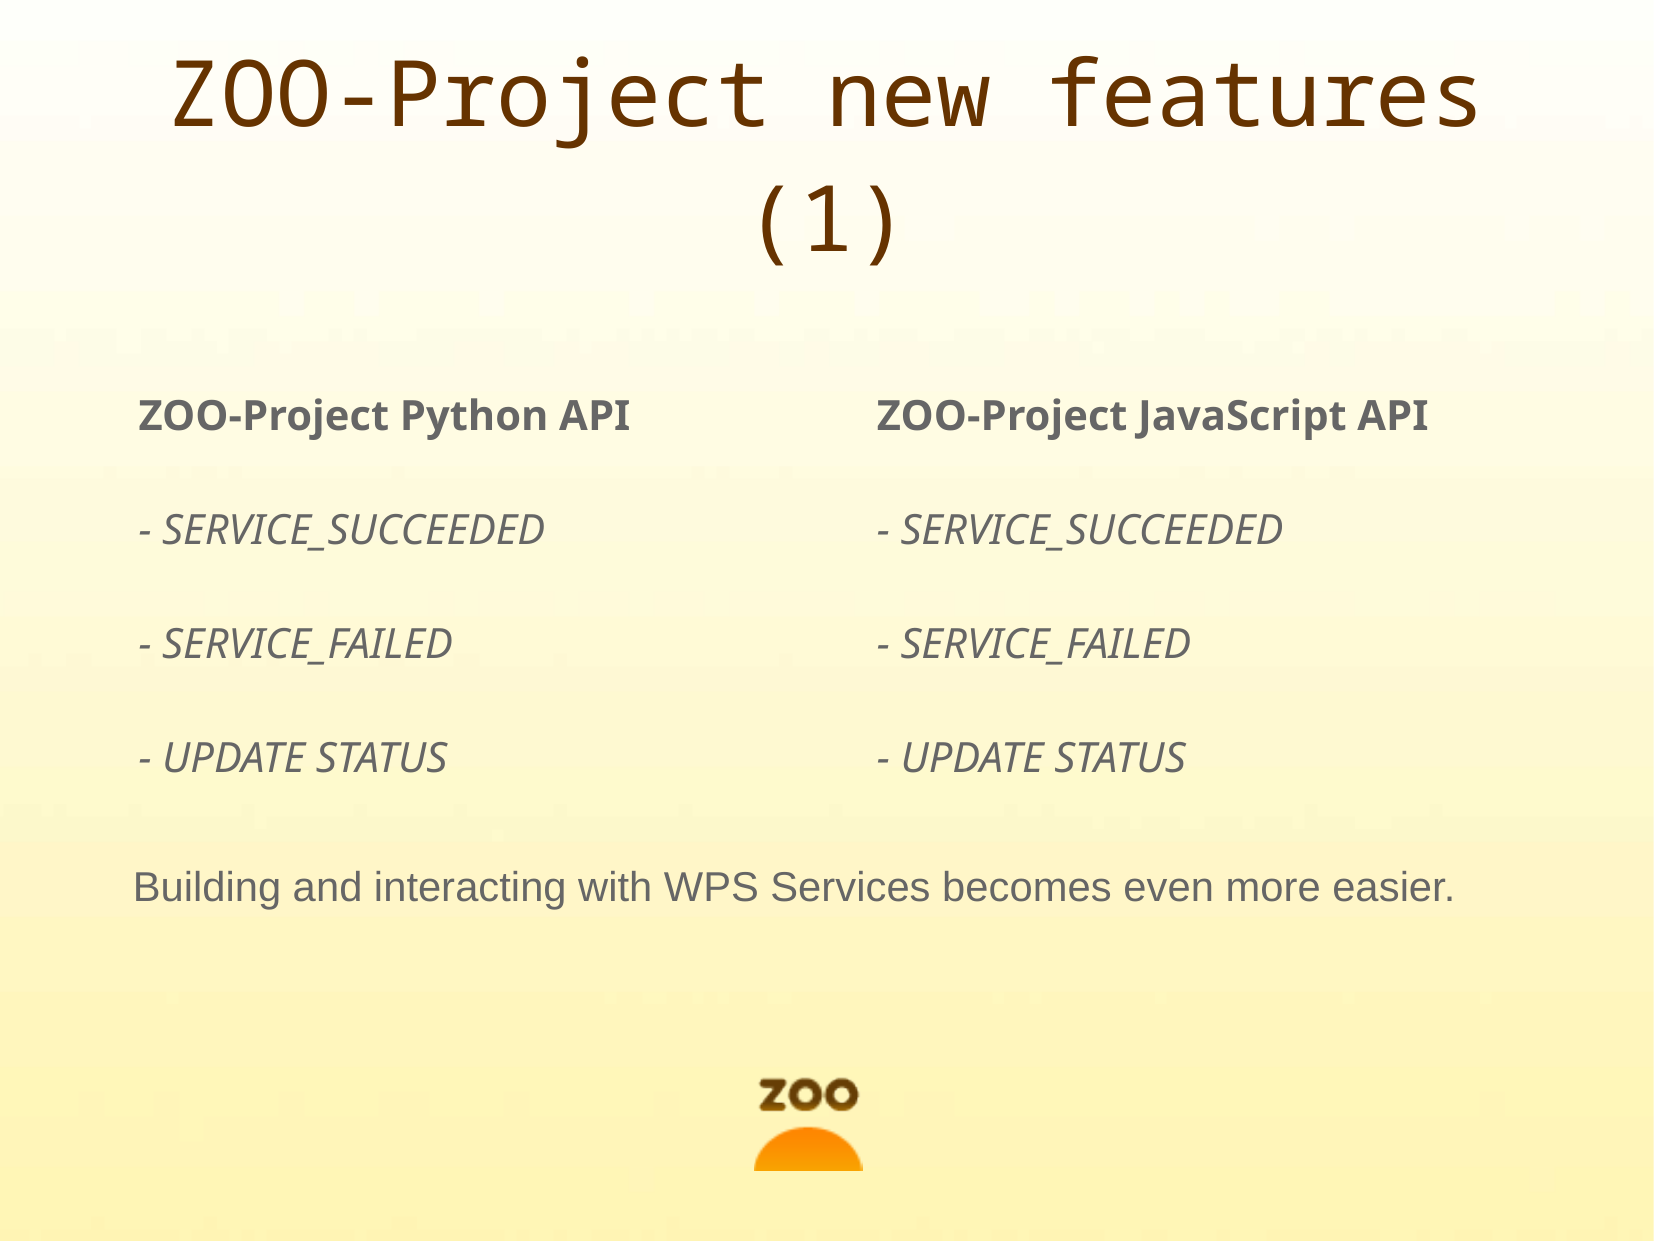

# ZOO-Project new features (1)
ZOO-Project Python API
- SERVICE_SUCCEEDED
- SERVICE_FAILED
- UPDATE STATUS
ZOO-Project JavaScript API
- SERVICE_SUCCEEDED
- SERVICE_FAILED
- UPDATE STATUS
Building and interacting with WPS Services becomes even more easier.